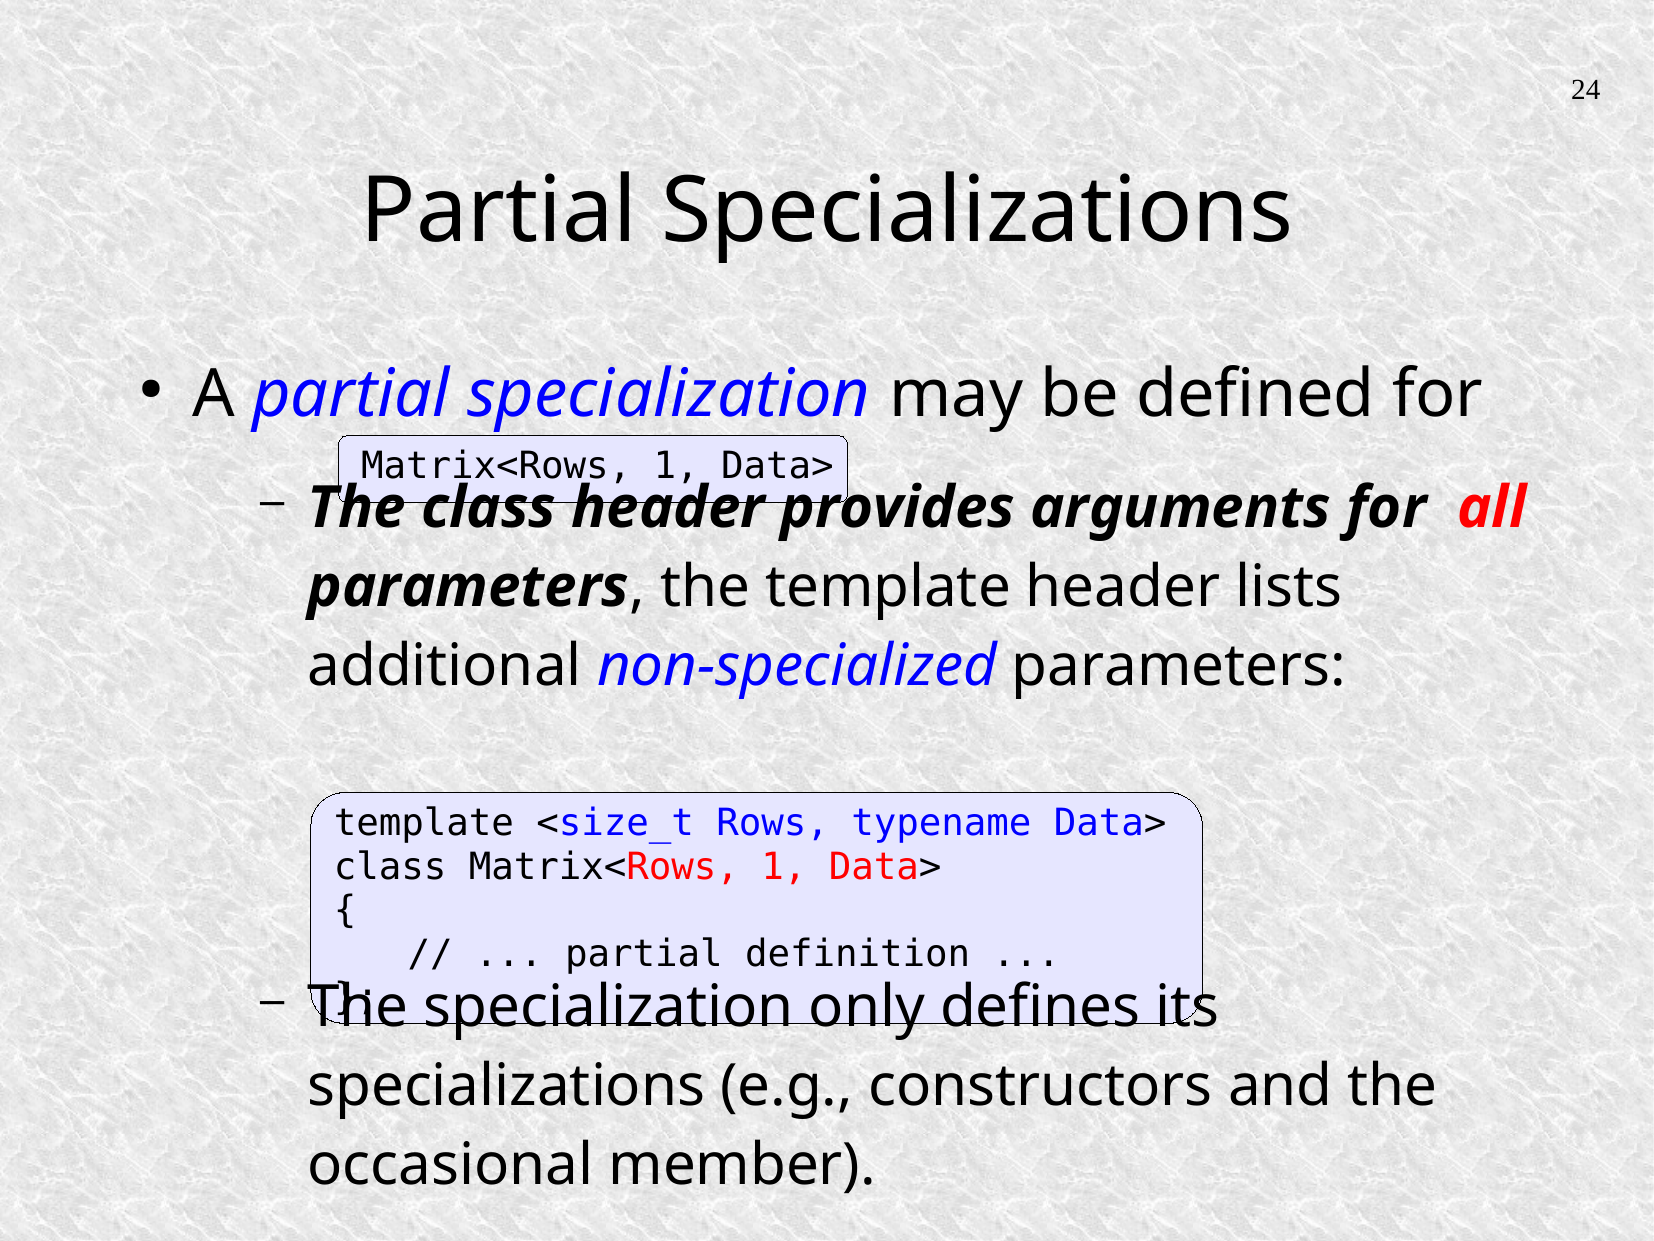

24
# Partial Specializations
A partial specialization may be defined for
The class header provides arguments for all parameters, the template header lists additional non-specialized parameters:
The specialization only defines its specializations (e.g., constructors and the occasional member).
Matrix<Rows, 1, Data>
template <size_t Rows, typename Data>
class Matrix<Rows, 1, Data>
{
	// ... partial definition ...
};